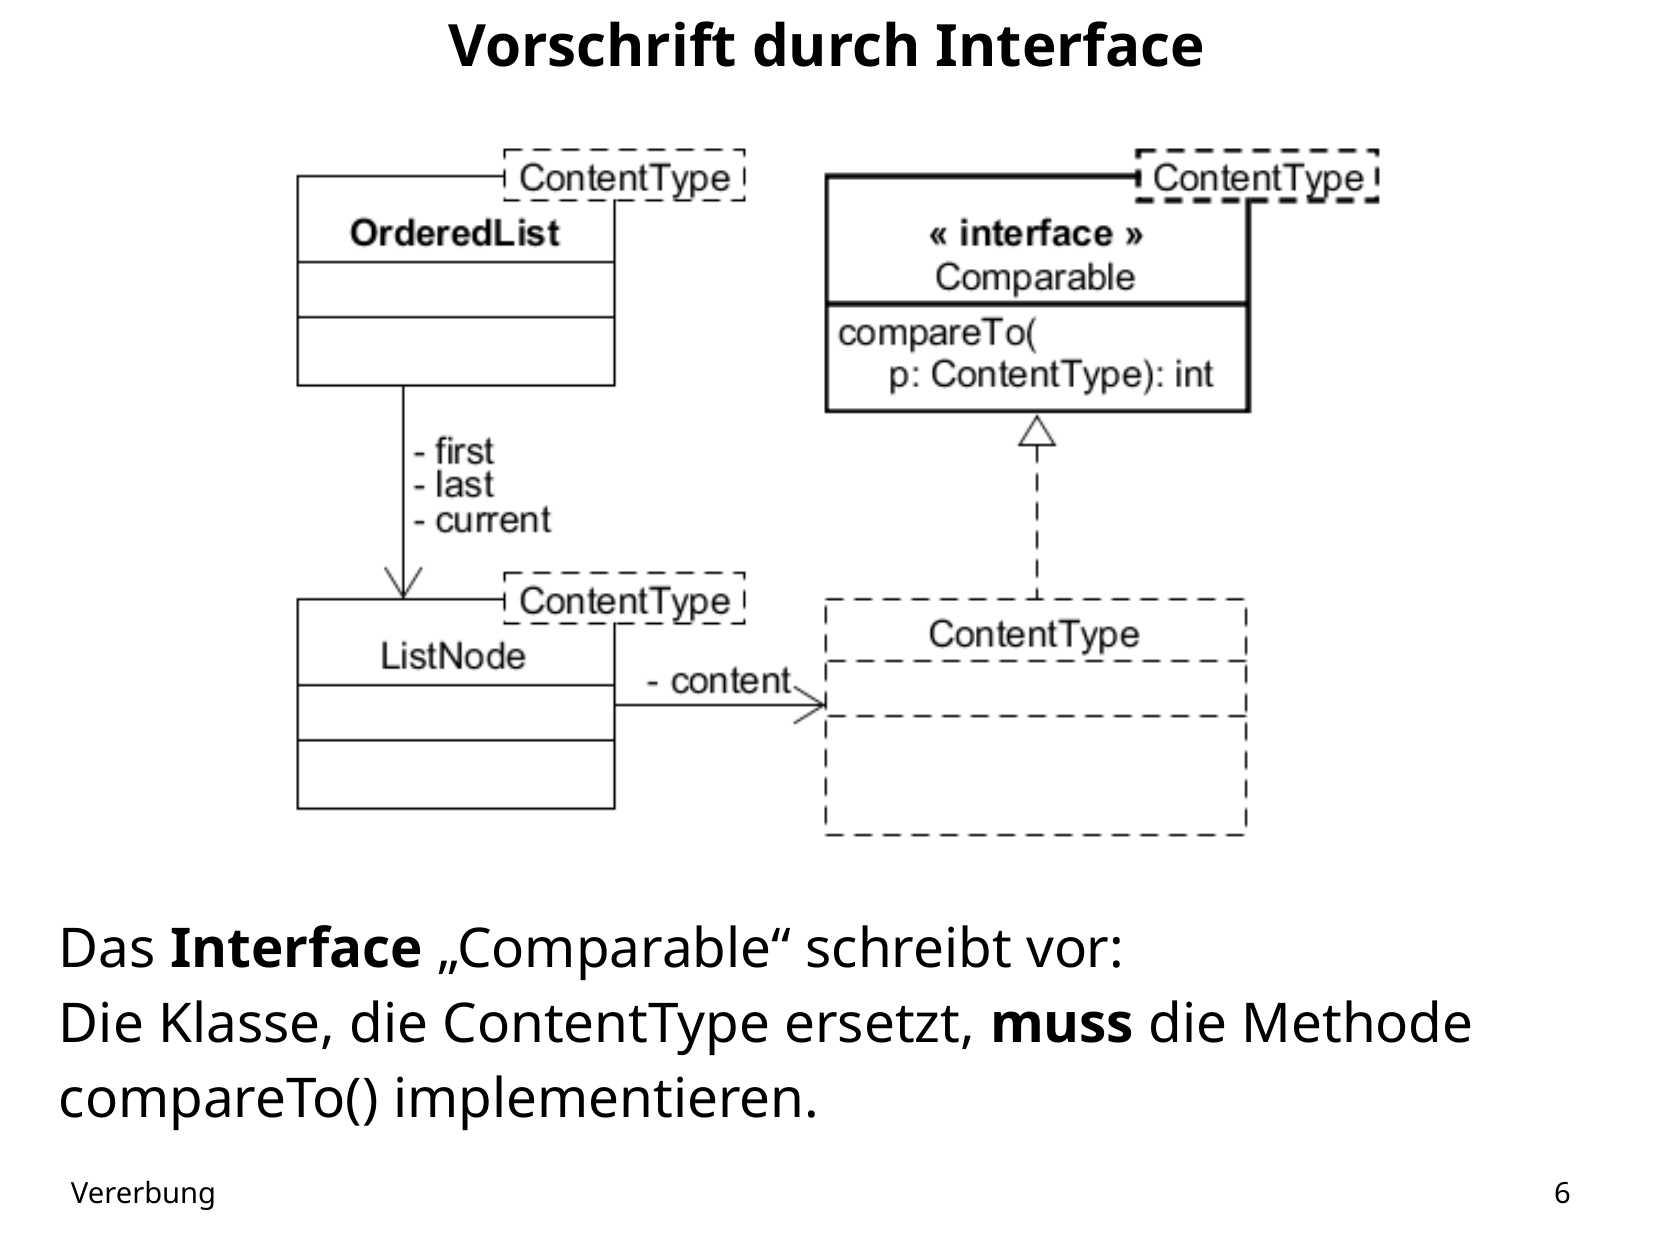

# Vorschrift durch Interface
Das Interface „Comparable“ schreibt vor:
Die Klasse, die ContentType ersetzt, muss die Methode compareTo() implementieren.
Vererbung
6